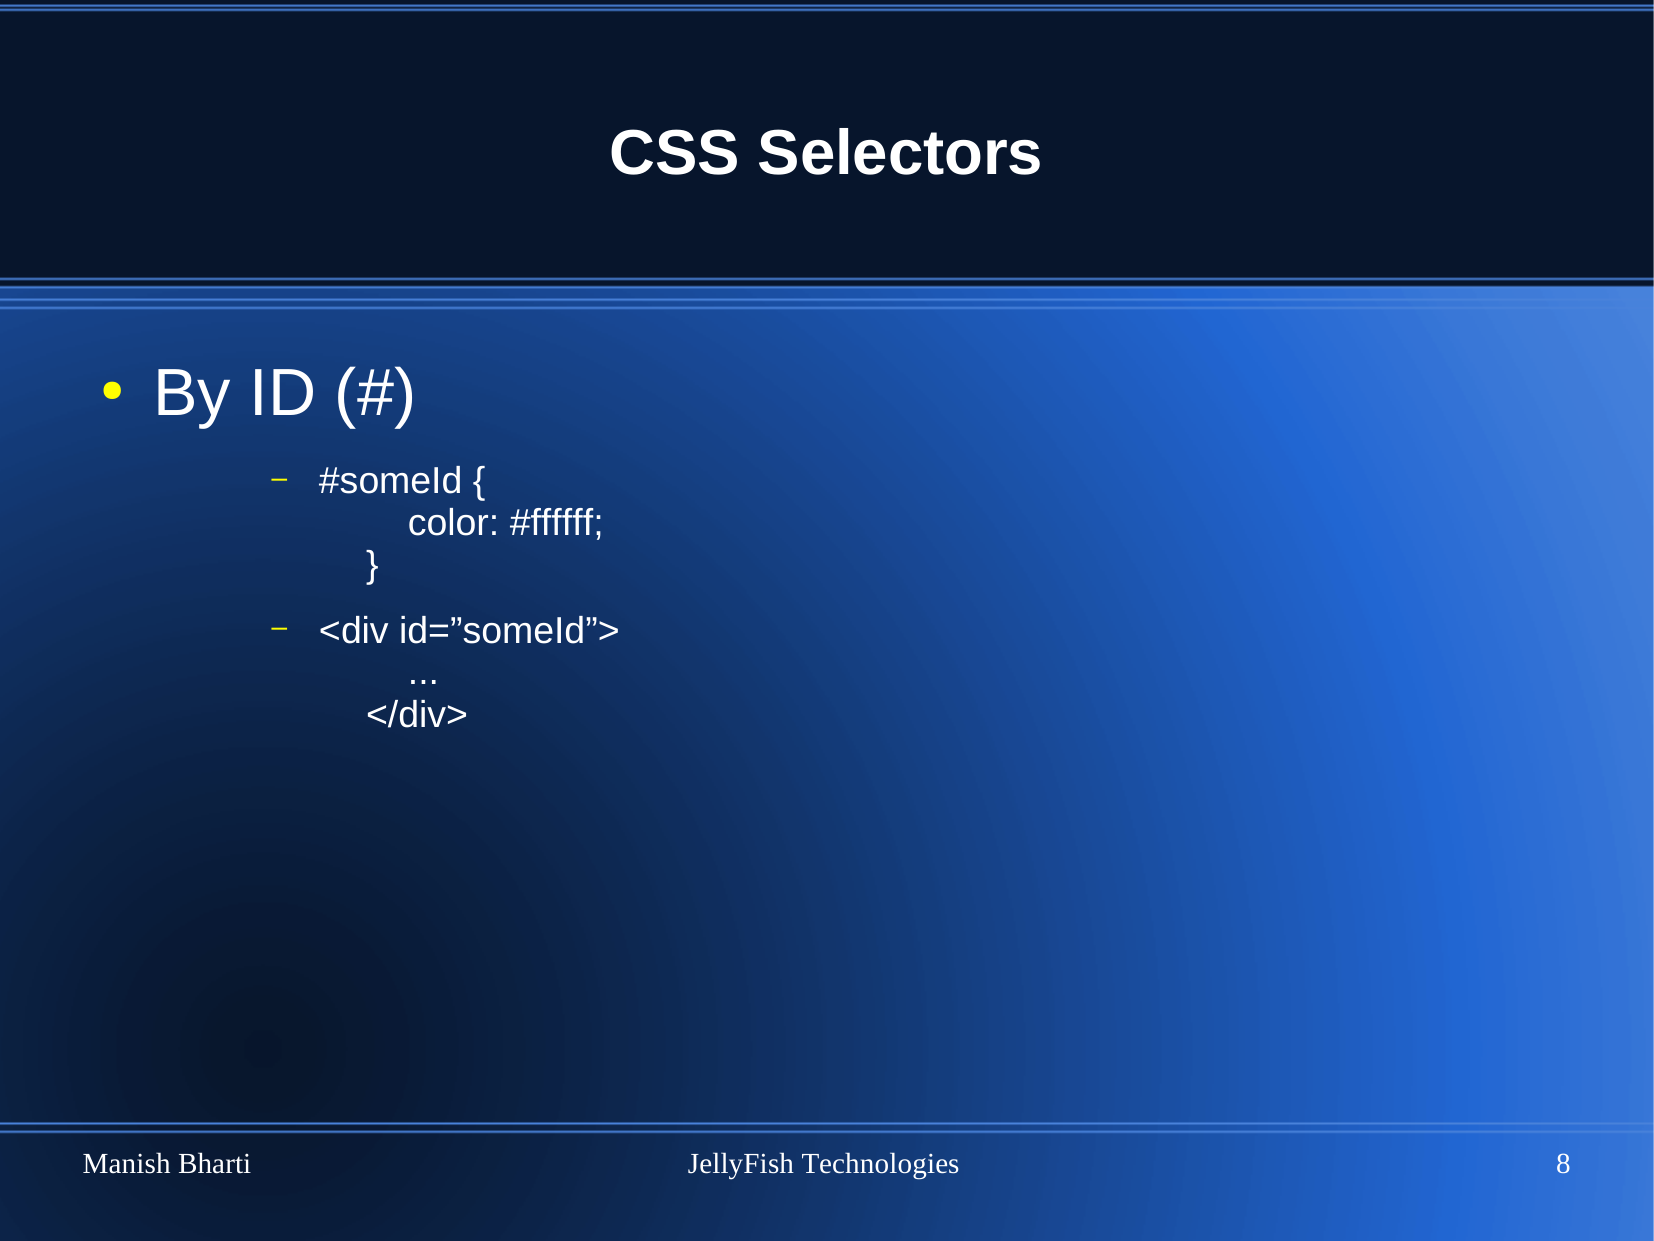

# CSS Selectors
By ID (#)
#someId {
 color: #ffffff;
}
<div id=”someId”>
 ...
</div>
Manish Bharti
JellyFish Technologies
8